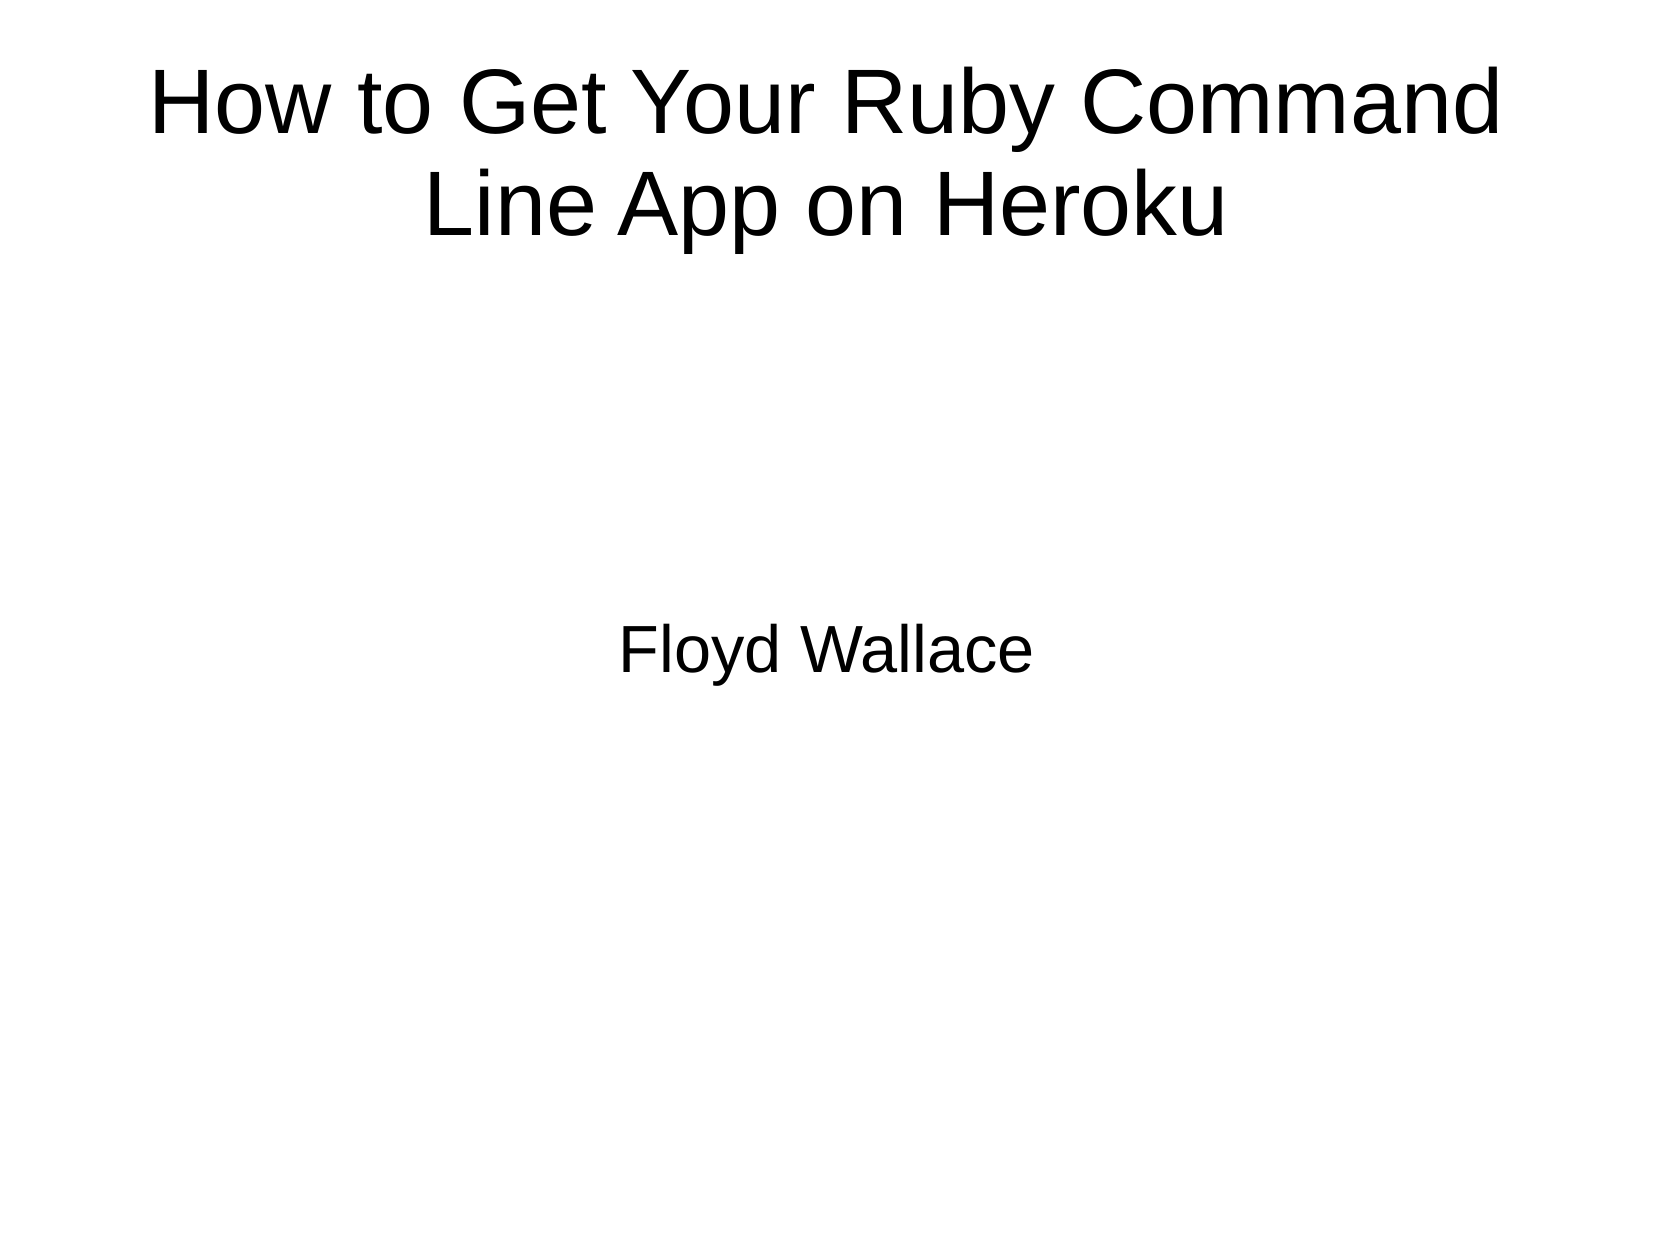

# How to Get Your Ruby Command Line App on Heroku
Floyd Wallace